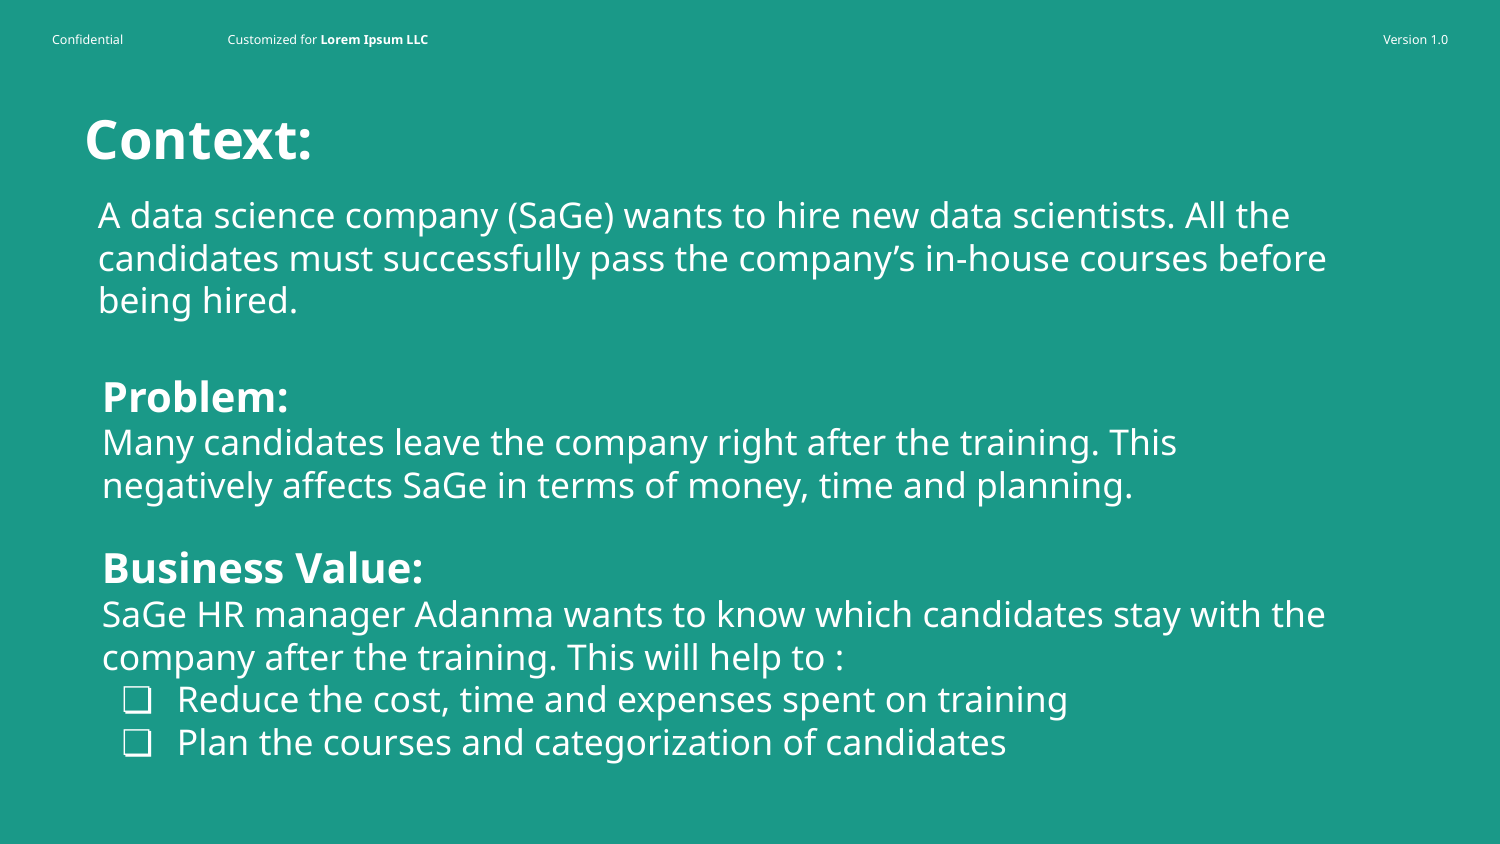

# Context:
A data science company (SaGe) wants to hire new data scientists. All the candidates must successfully pass the company’s in-house courses before being hired.
Problem:
Many candidates leave the company right after the training. This negatively affects SaGe in terms of money, time and planning.
Business Value:
SaGe HR manager Adanma wants to know which candidates stay with the company after the training. This will help to :
Reduce the cost, time and expenses spent on training
Plan the courses and categorization of candidates